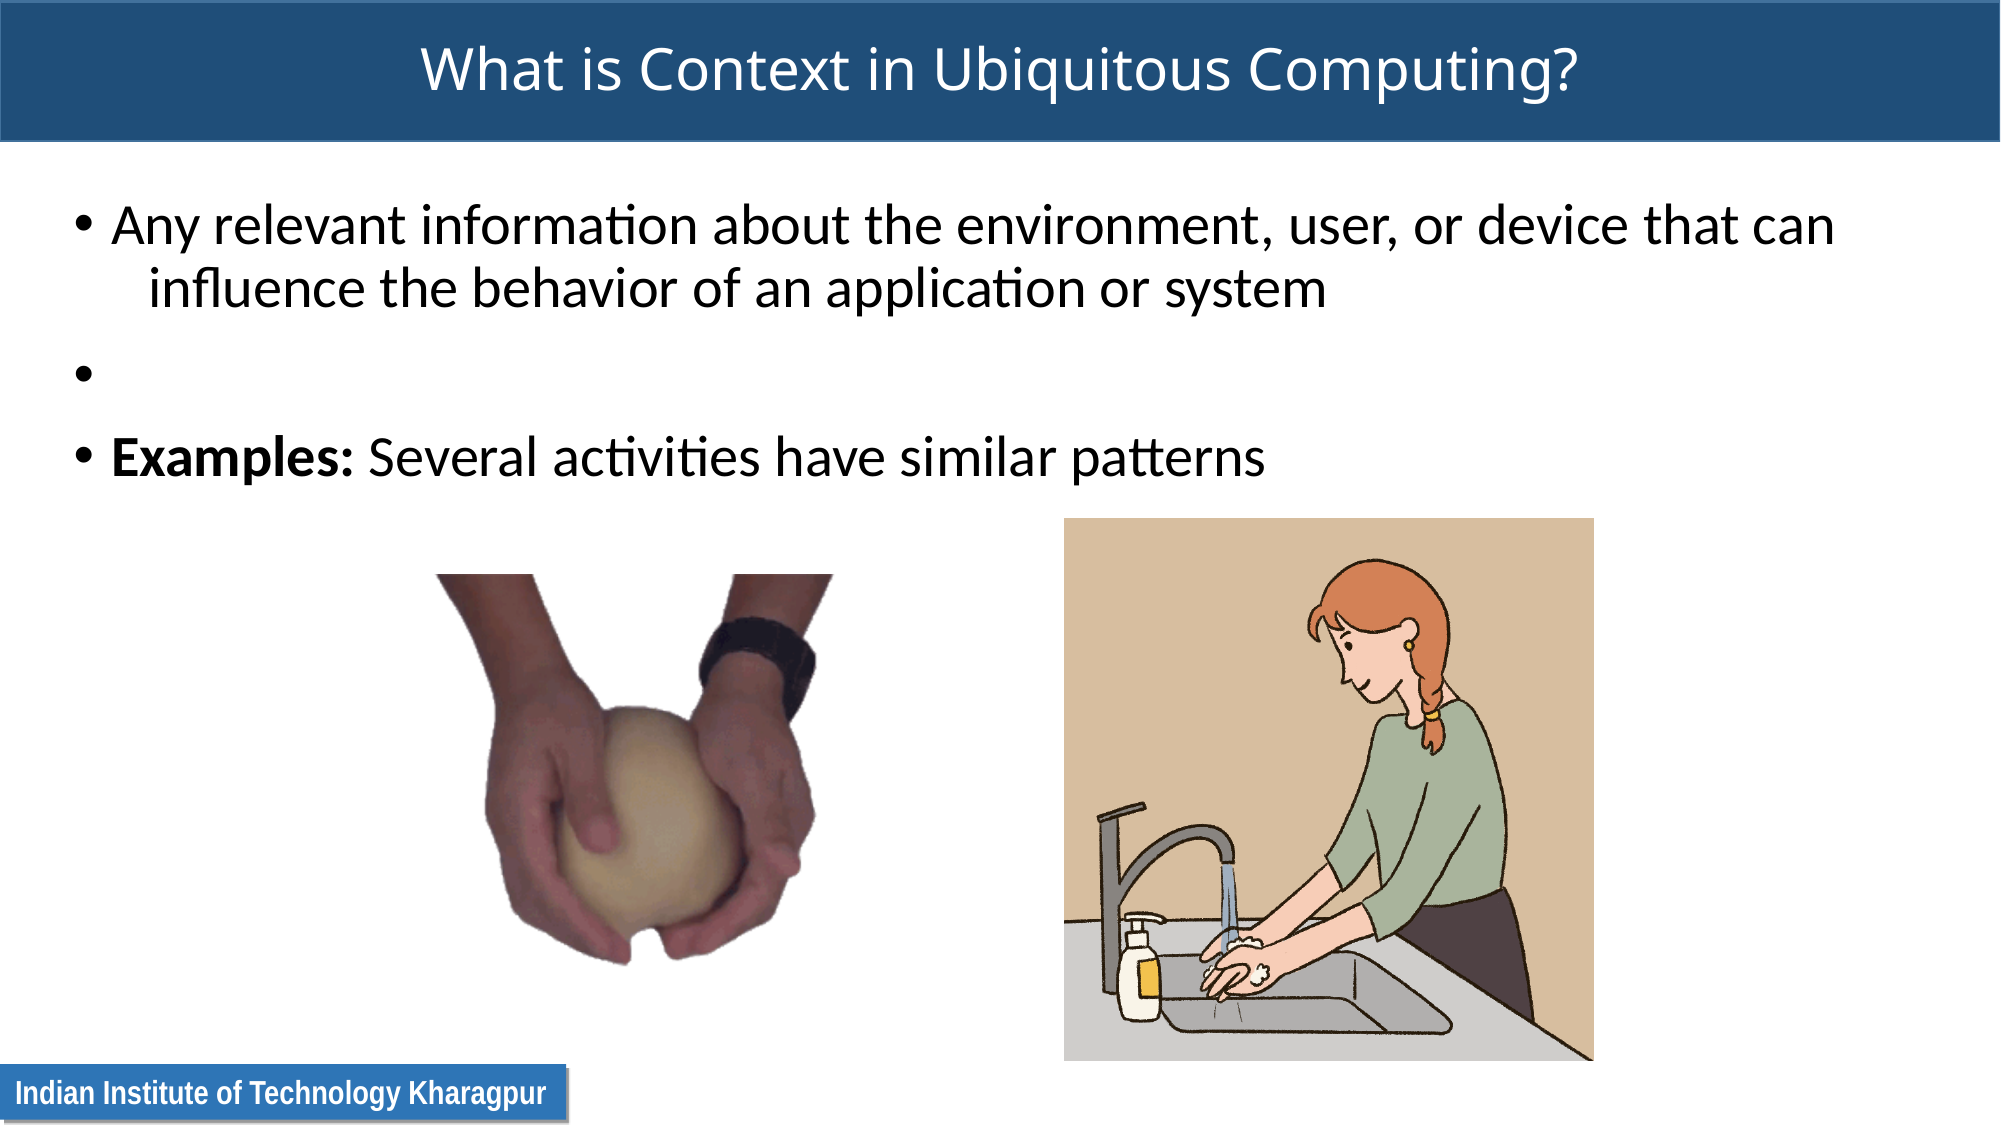

What is Context in Ubiquitous Computing?
# Any relevant information about the environment, user, or device that can influence the behavior of an application or system
Examples: Several activities have similar patterns